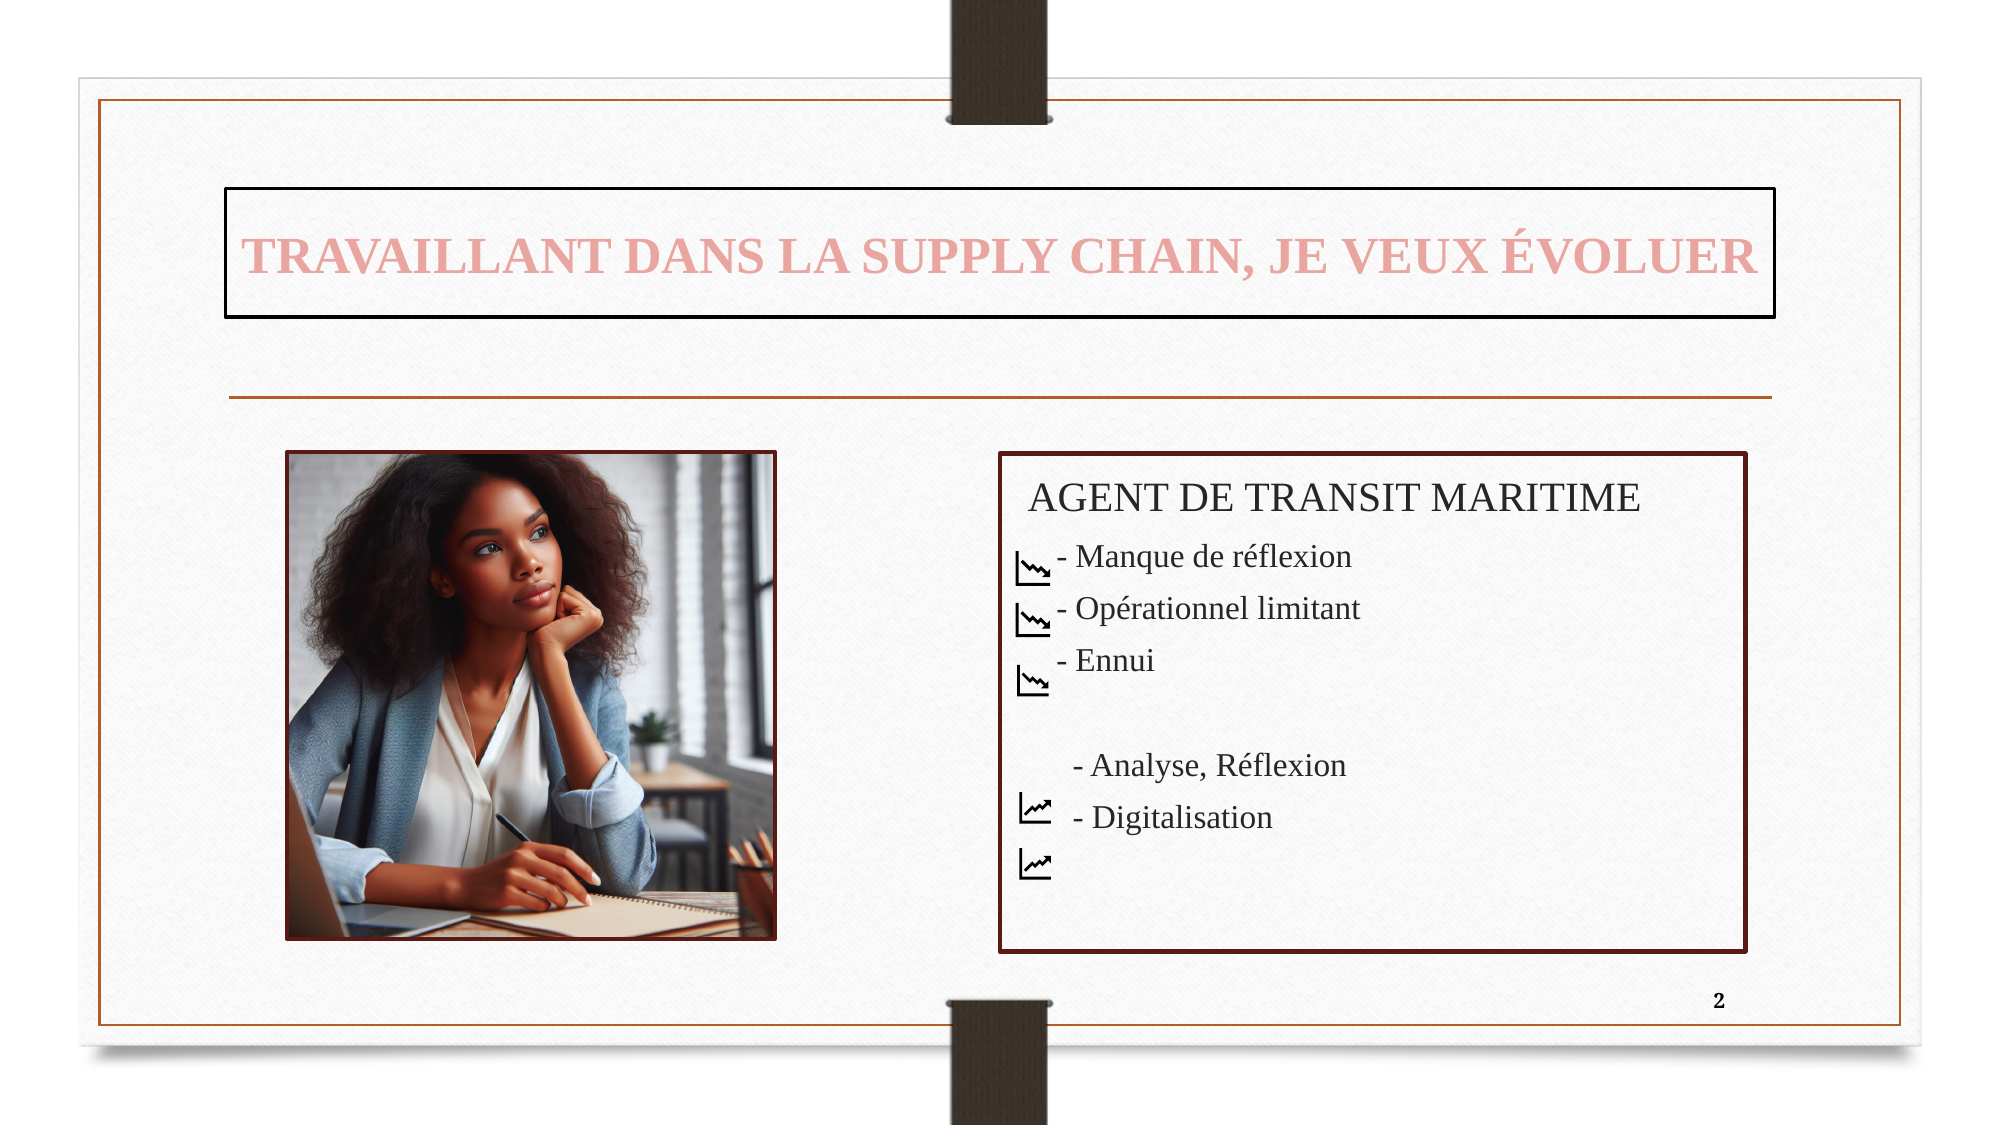

# TRAVAILLANT DANS LA SUPPLY CHAIN, JE VEUX ÉVOLUER
 AGENT DE TRANSIT MARITIME
 - Manque de réflexion
 - Opérationnel limitant
 - Ennui
 - Analyse, Réflexion
 - Digitalisation